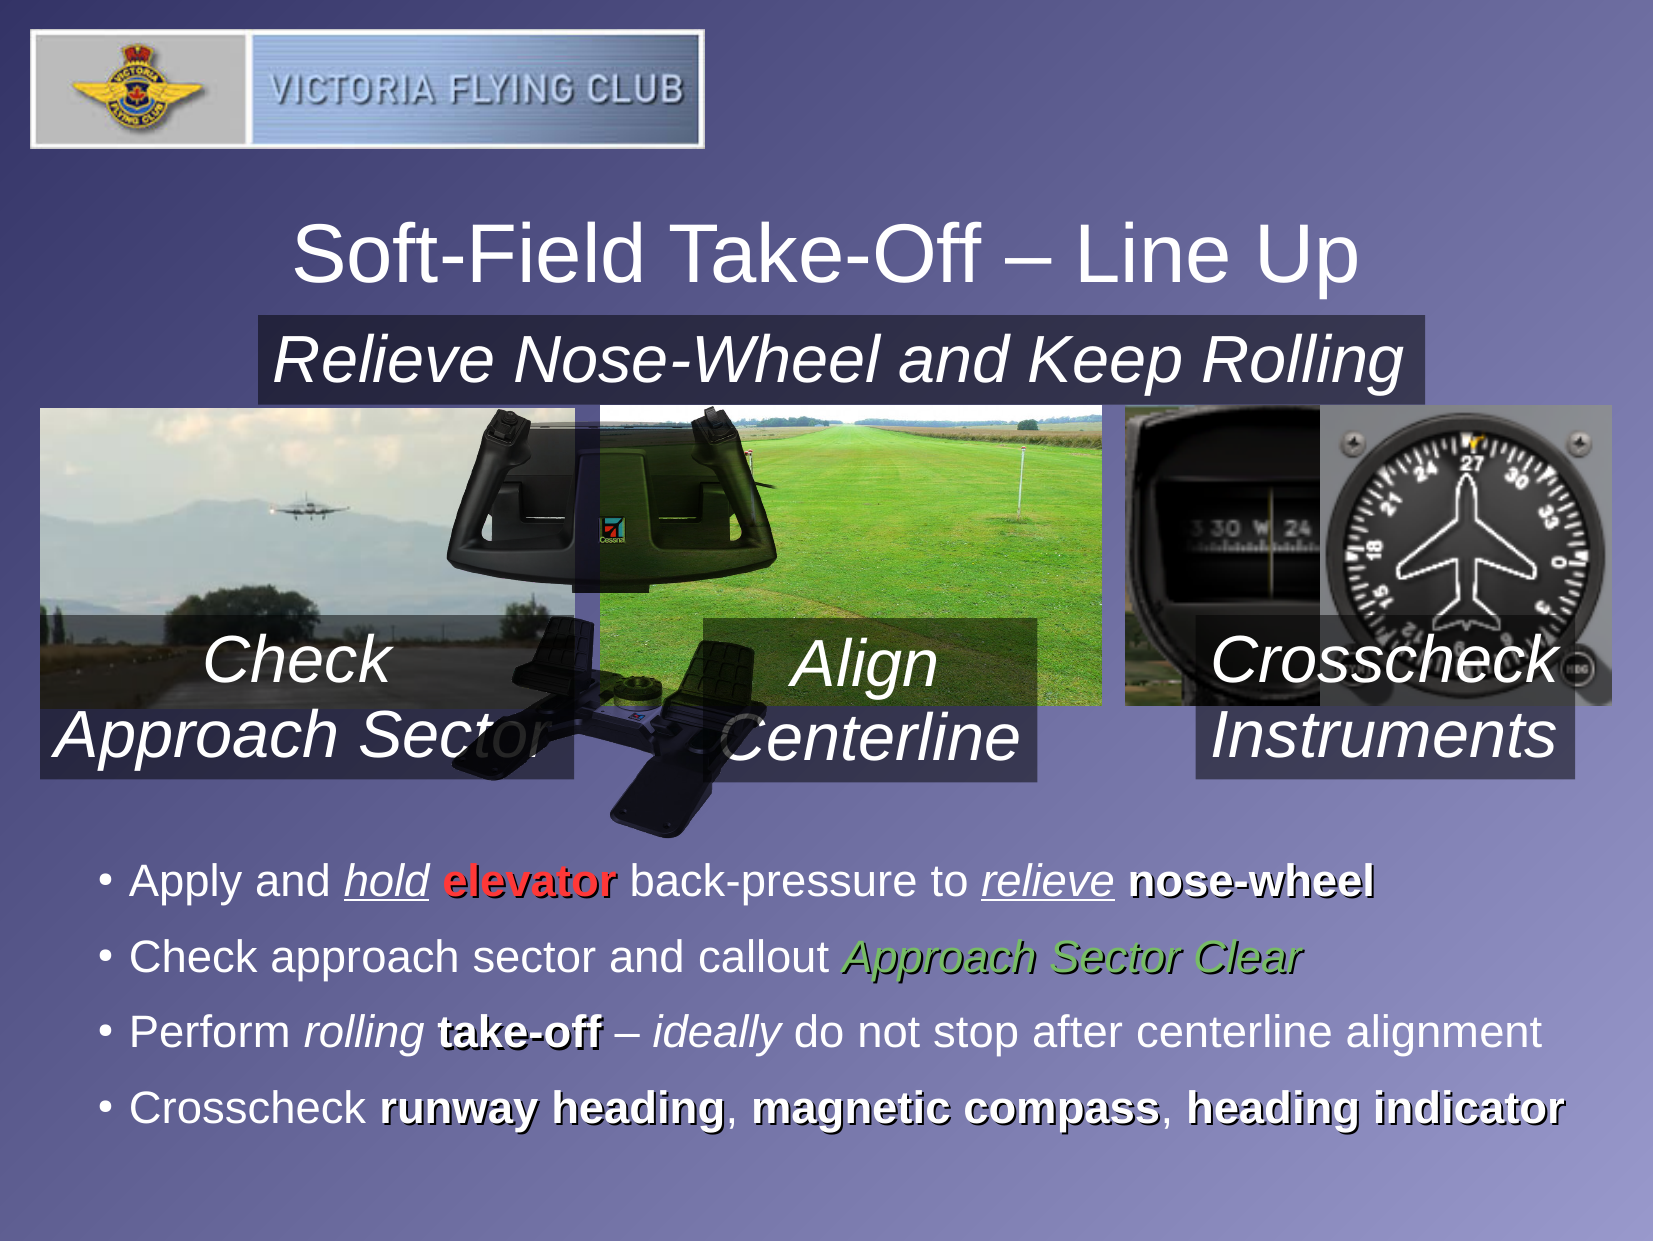

# Soft-Field Take-Off – Line Up
Relieve Nose-Wheel and Keep Rolling
 Check
Approach Sector
Crosscheck
Instruments
 Align
Centerline
Apply and hold elevator back-pressure to relieve nose-wheel
Check approach sector and callout Approach Sector Clear
Perform rolling take-off – ideally do not stop after centerline alignment
Crosscheck runway heading, magnetic compass, heading indicator